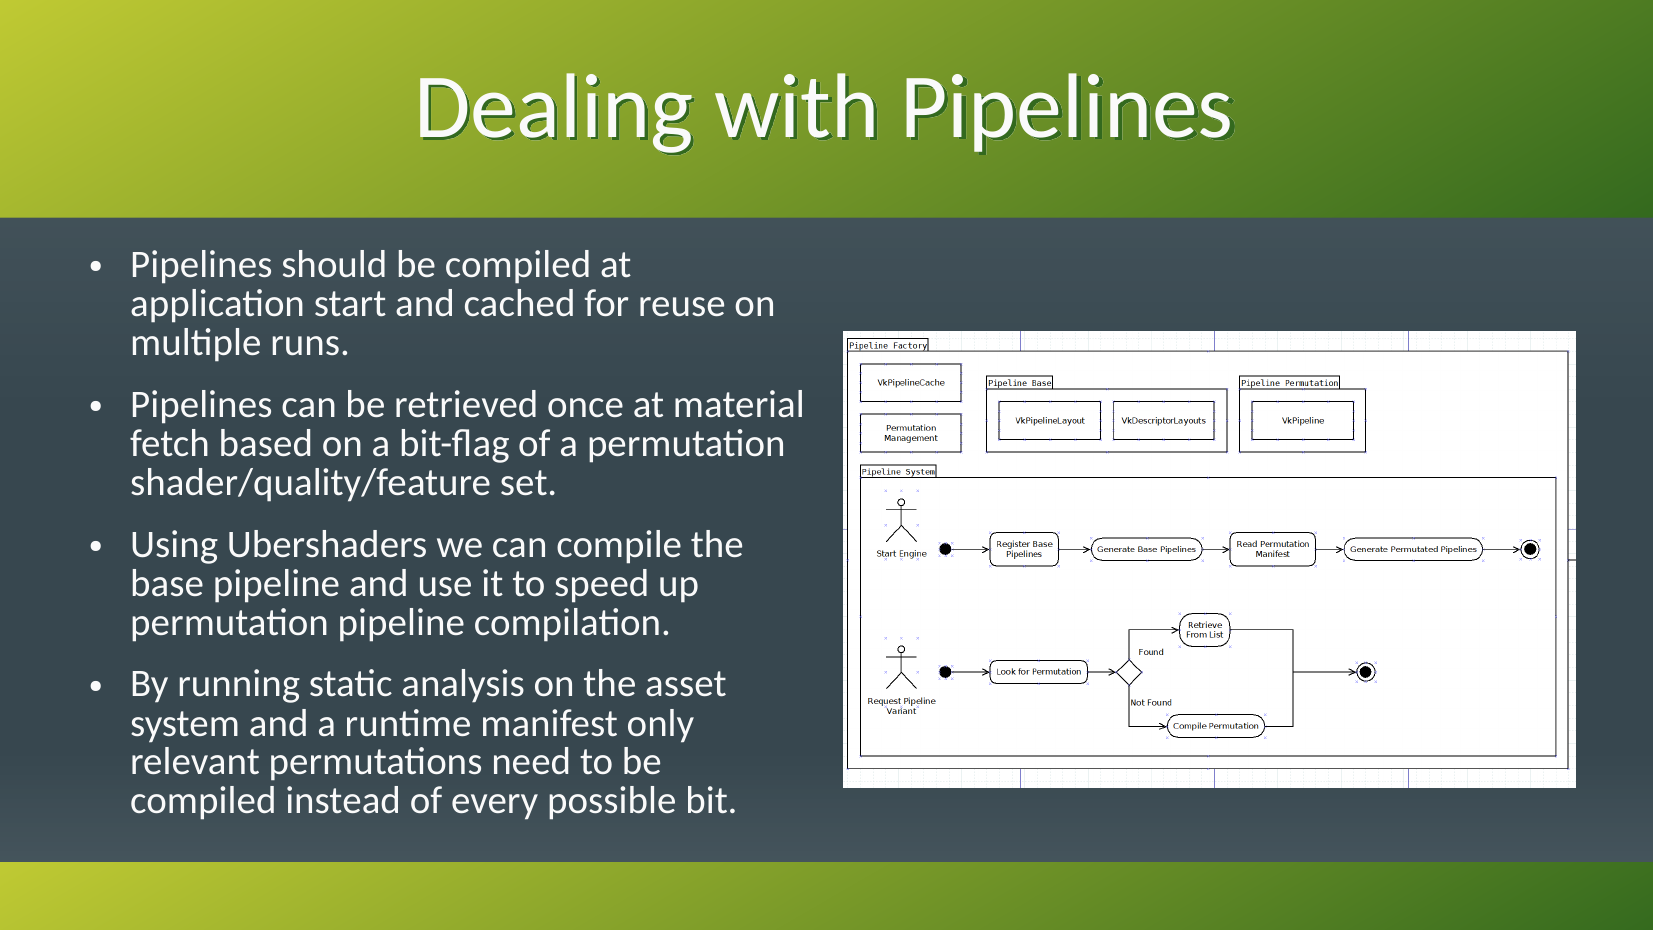

# Dealing with Pipelines
Pipelines should be compiled at application start and cached for reuse on multiple runs.
Pipelines can be retrieved once at material fetch based on a bit-flag of a permutation shader/quality/feature set.
Using Ubershaders we can compile the base pipeline and use it to speed up permutation pipeline compilation.
By running static analysis on the asset system and a runtime manifest only relevant permutations need to be compiled instead of every possible bit.